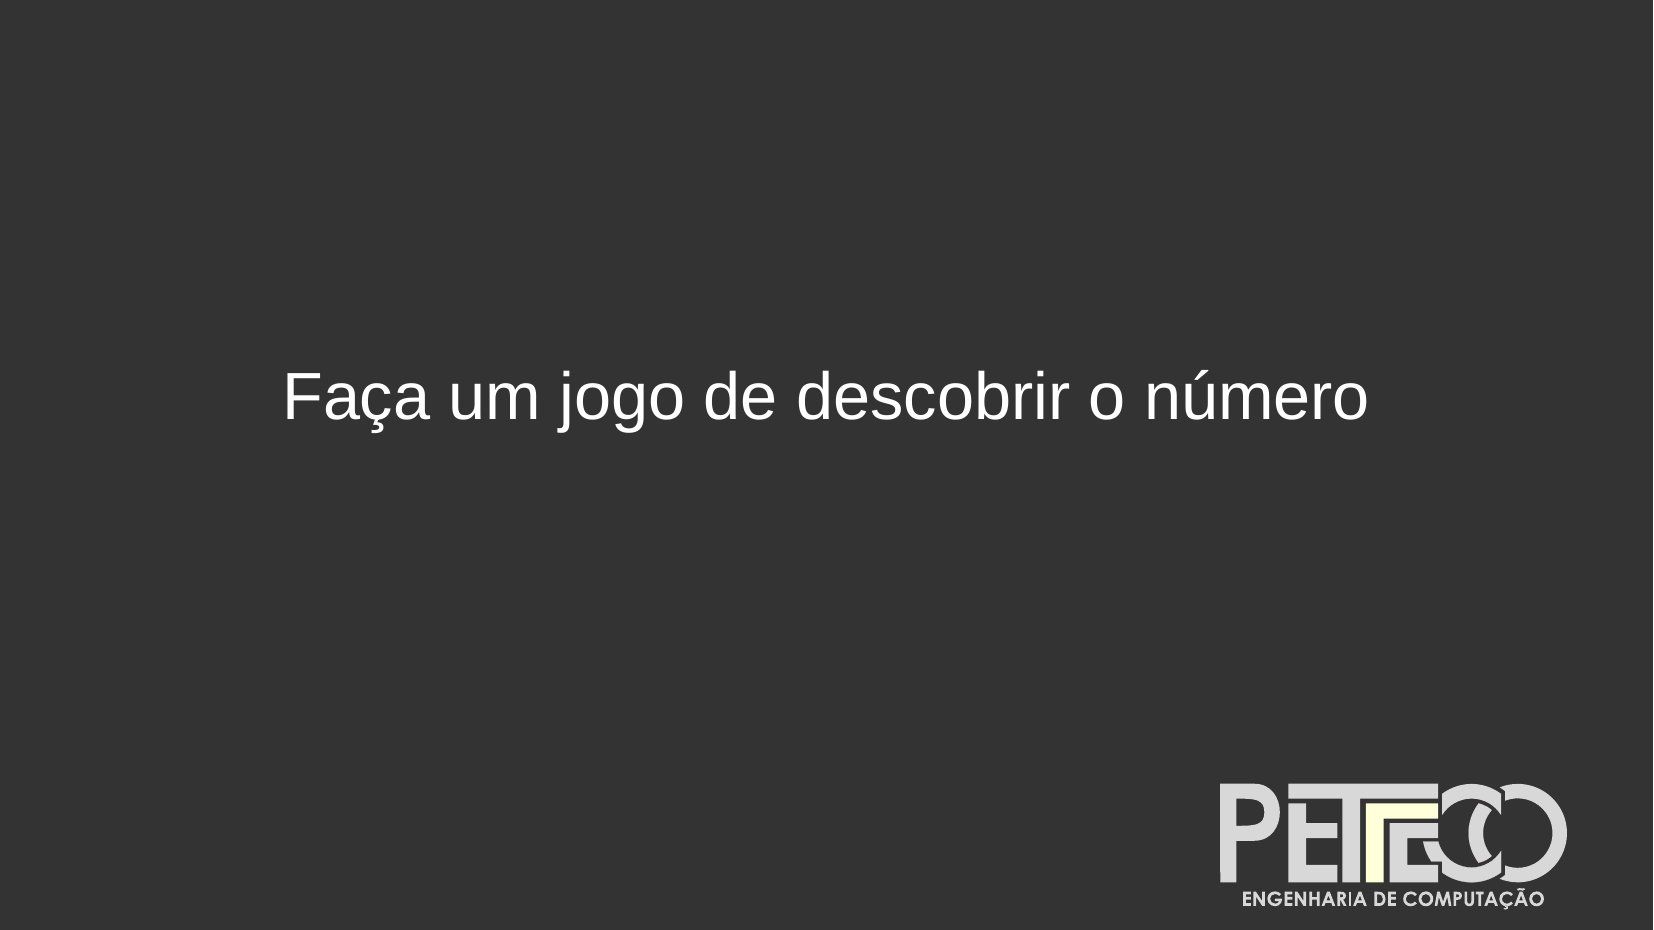

# Faça um jogo de descobrir o número